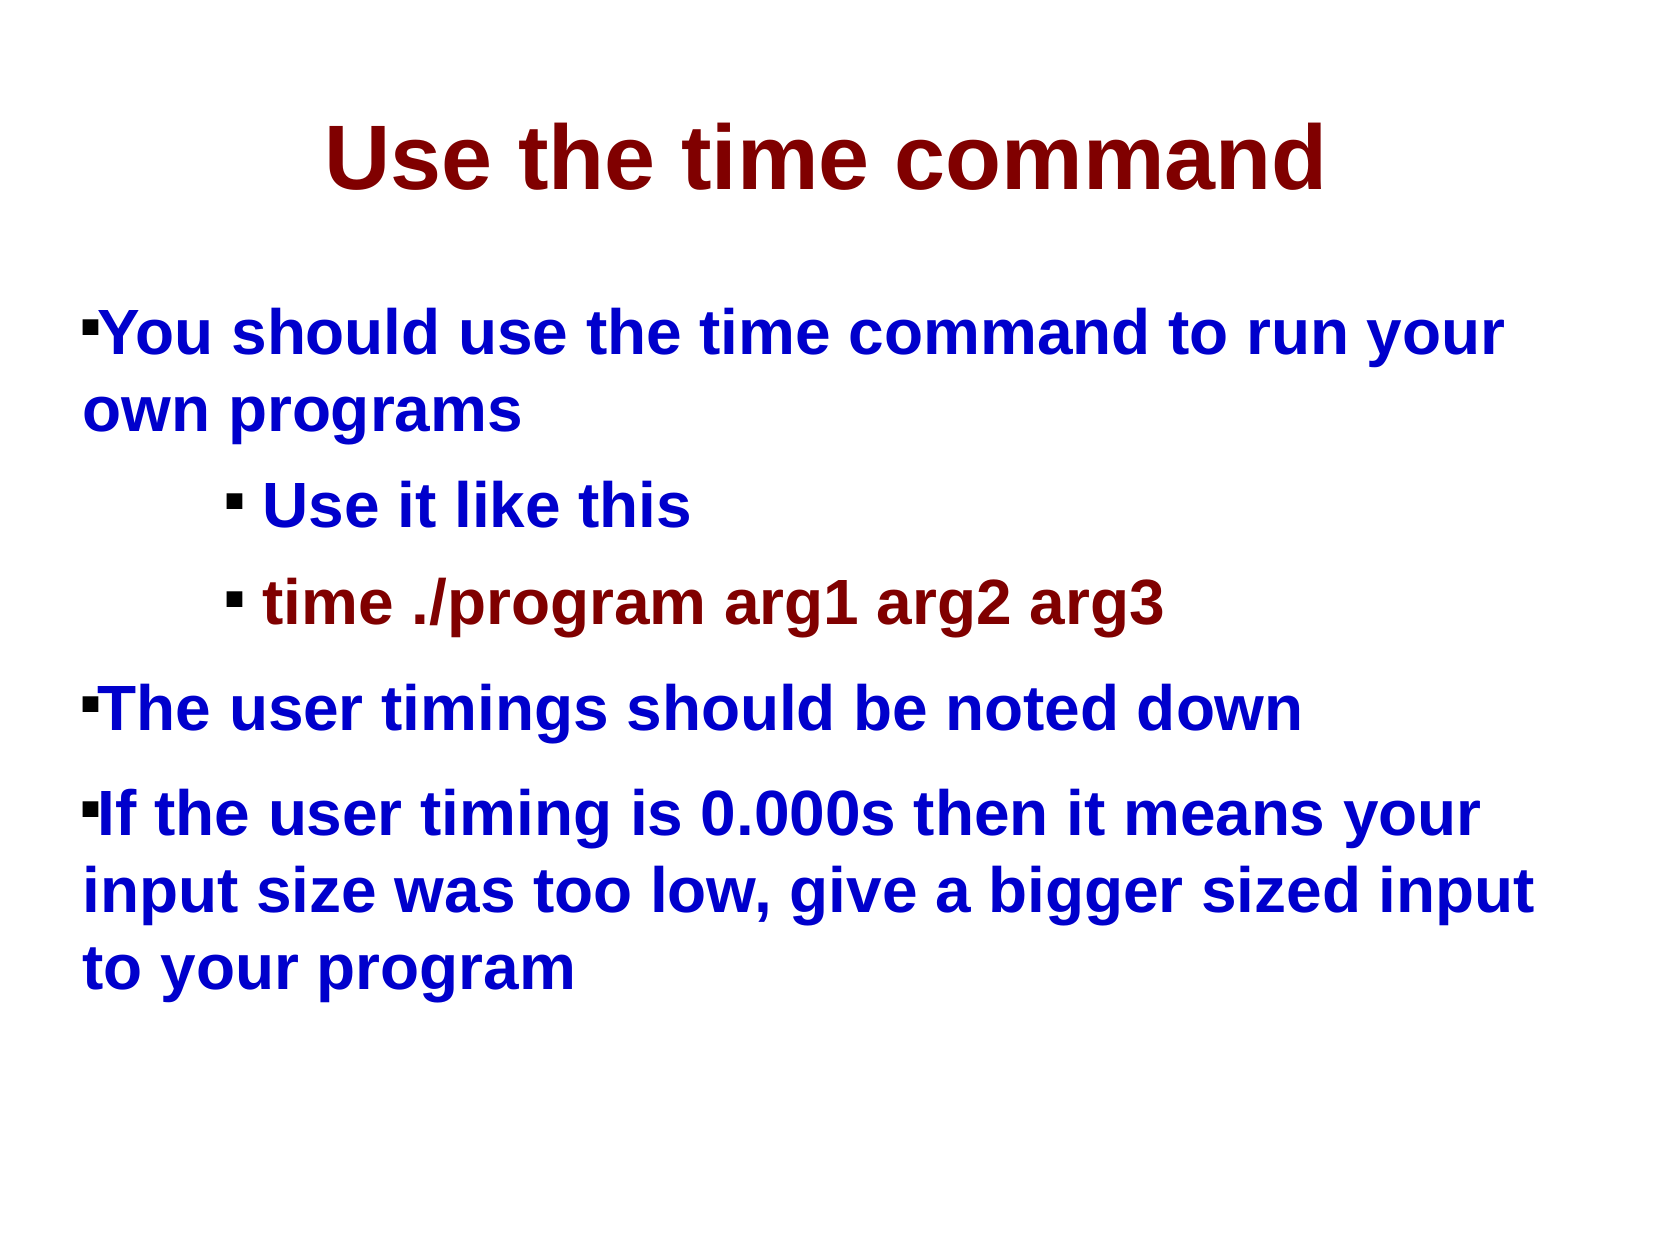

# Use the time command
You should use the time command to run your own programs
Use it like this
time ./program arg1 arg2 arg3
The user timings should be noted down
If the user timing is 0.000s then it means your input size was too low, give a bigger sized input to your program